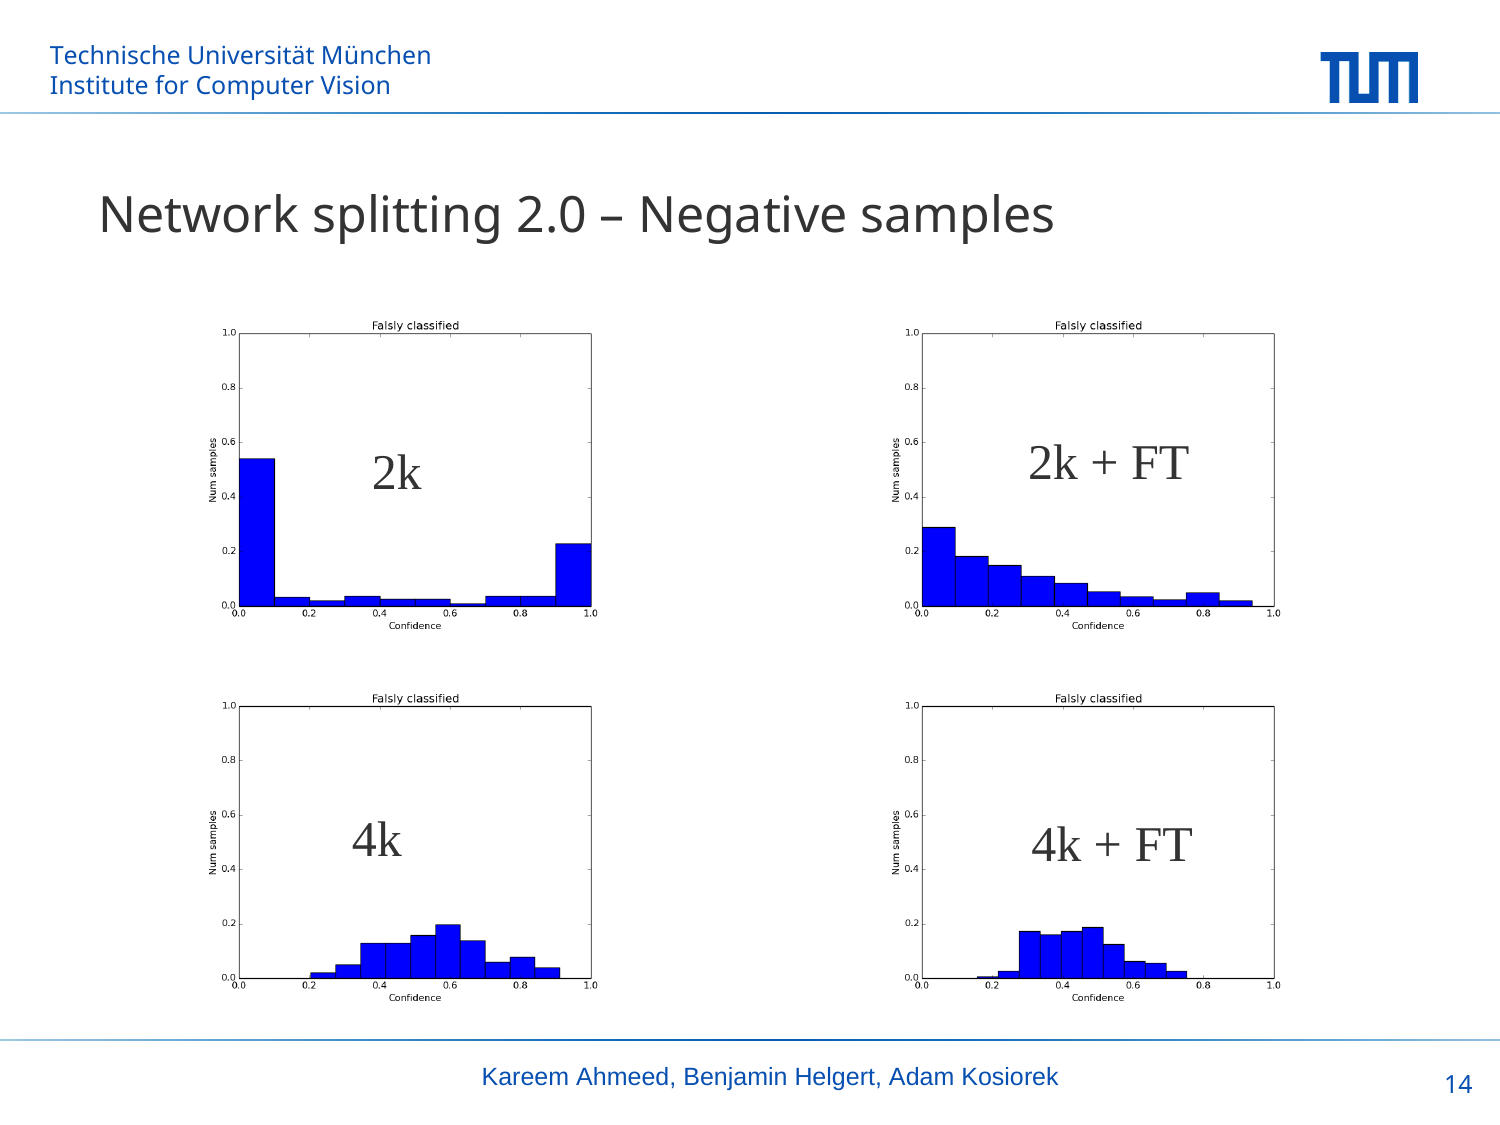

# Network splitting 2.0 – Negative samples
2k + FT
2k
4k
4k + FT
Kareem Ahmeed, Benjamin Helgert, Adam Kosiorek